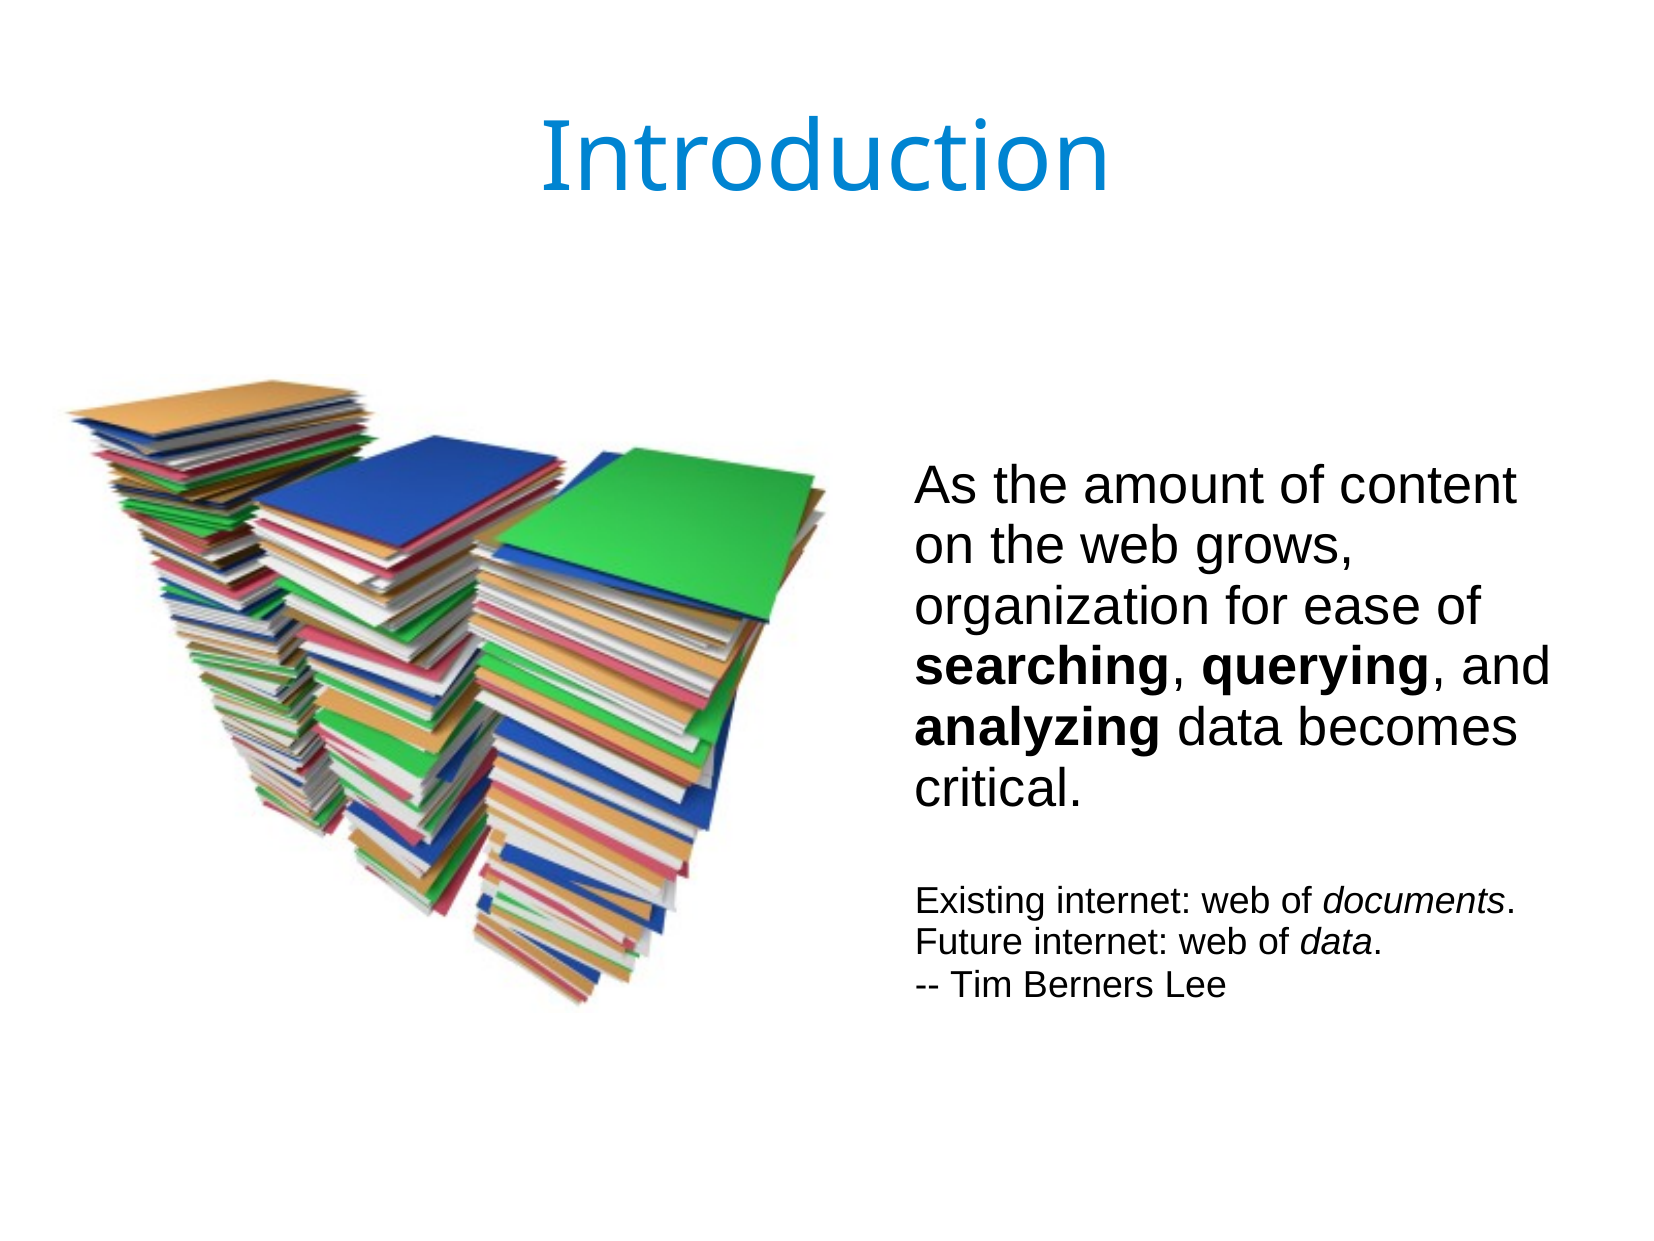

# Introduction
As the amount of content on the web grows, organization for ease of searching, querying, and analyzing data becomes critical.
Existing internet: web of documents.
Future internet: web of data.
-- Tim Berners Lee